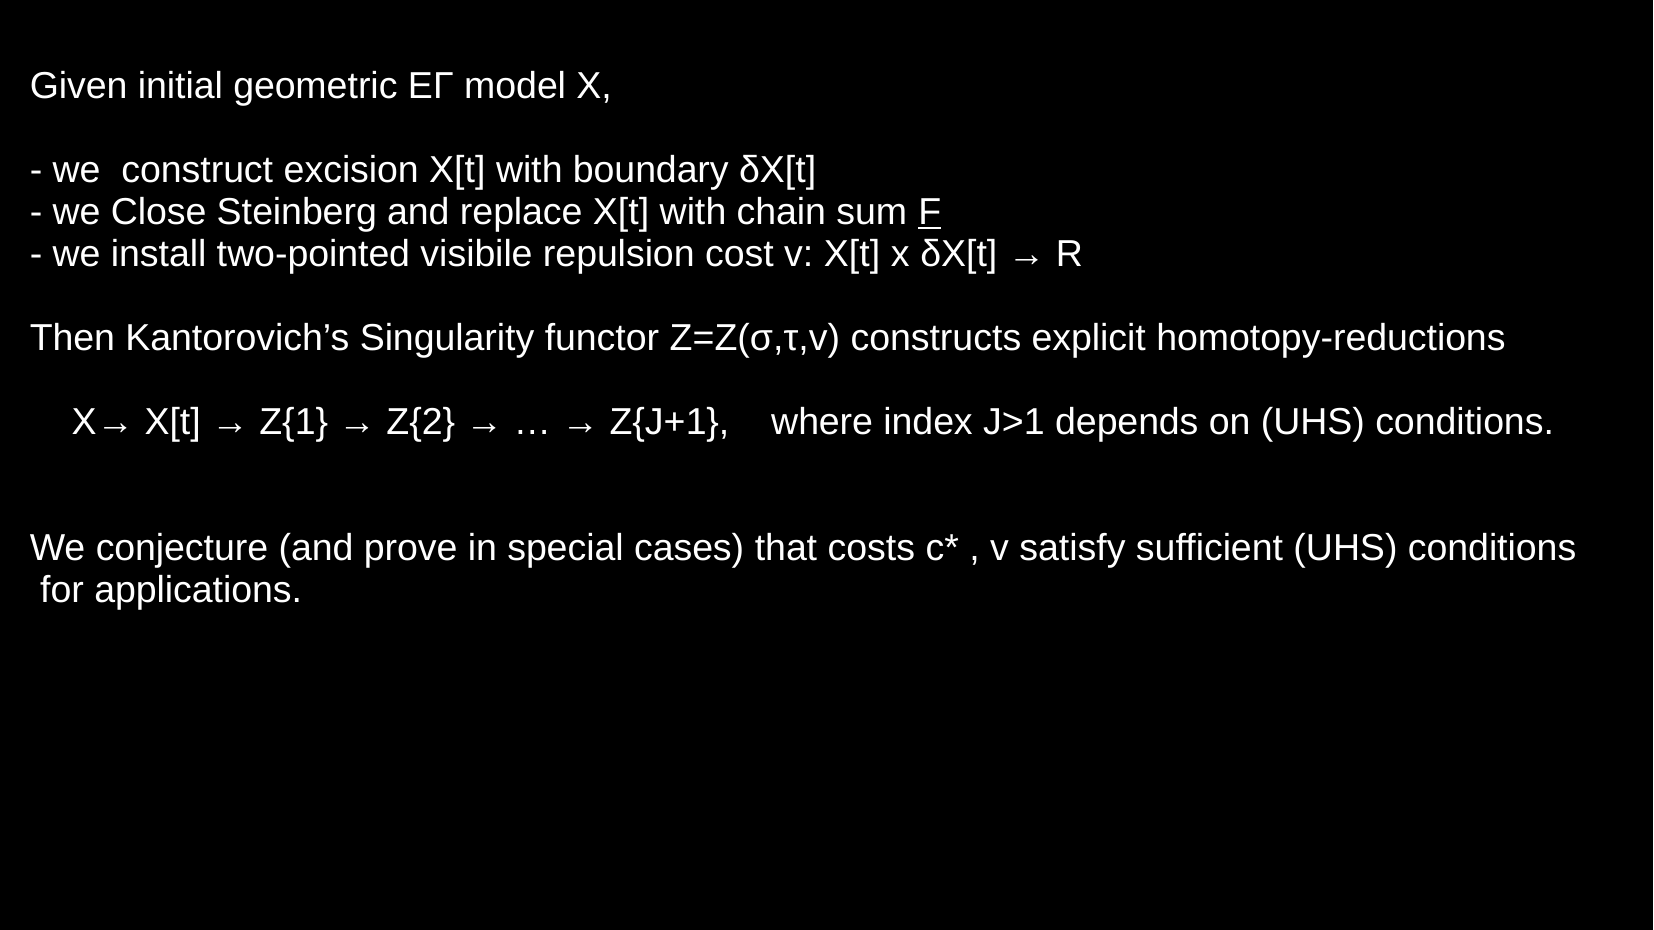

Given initial geometric EΓ model X,
- we construct excision X[t] with boundary δX[t]
- we Close Steinberg and replace X[t] with chain sum F
- we install two-pointed visibile repulsion cost v: X[t] x δX[t] → R
Then Kantorovich’s Singularity functor Z=Z(σ,τ,v) constructs explicit homotopy-reductions
 X→ X[t] → Z{1} → Z{2} → … → Z{J+1}, where index J>1 depends on (UHS) conditions.
We conjecture (and prove in special cases) that costs c* , v satisfy sufficient (UHS) conditions
 for applications.